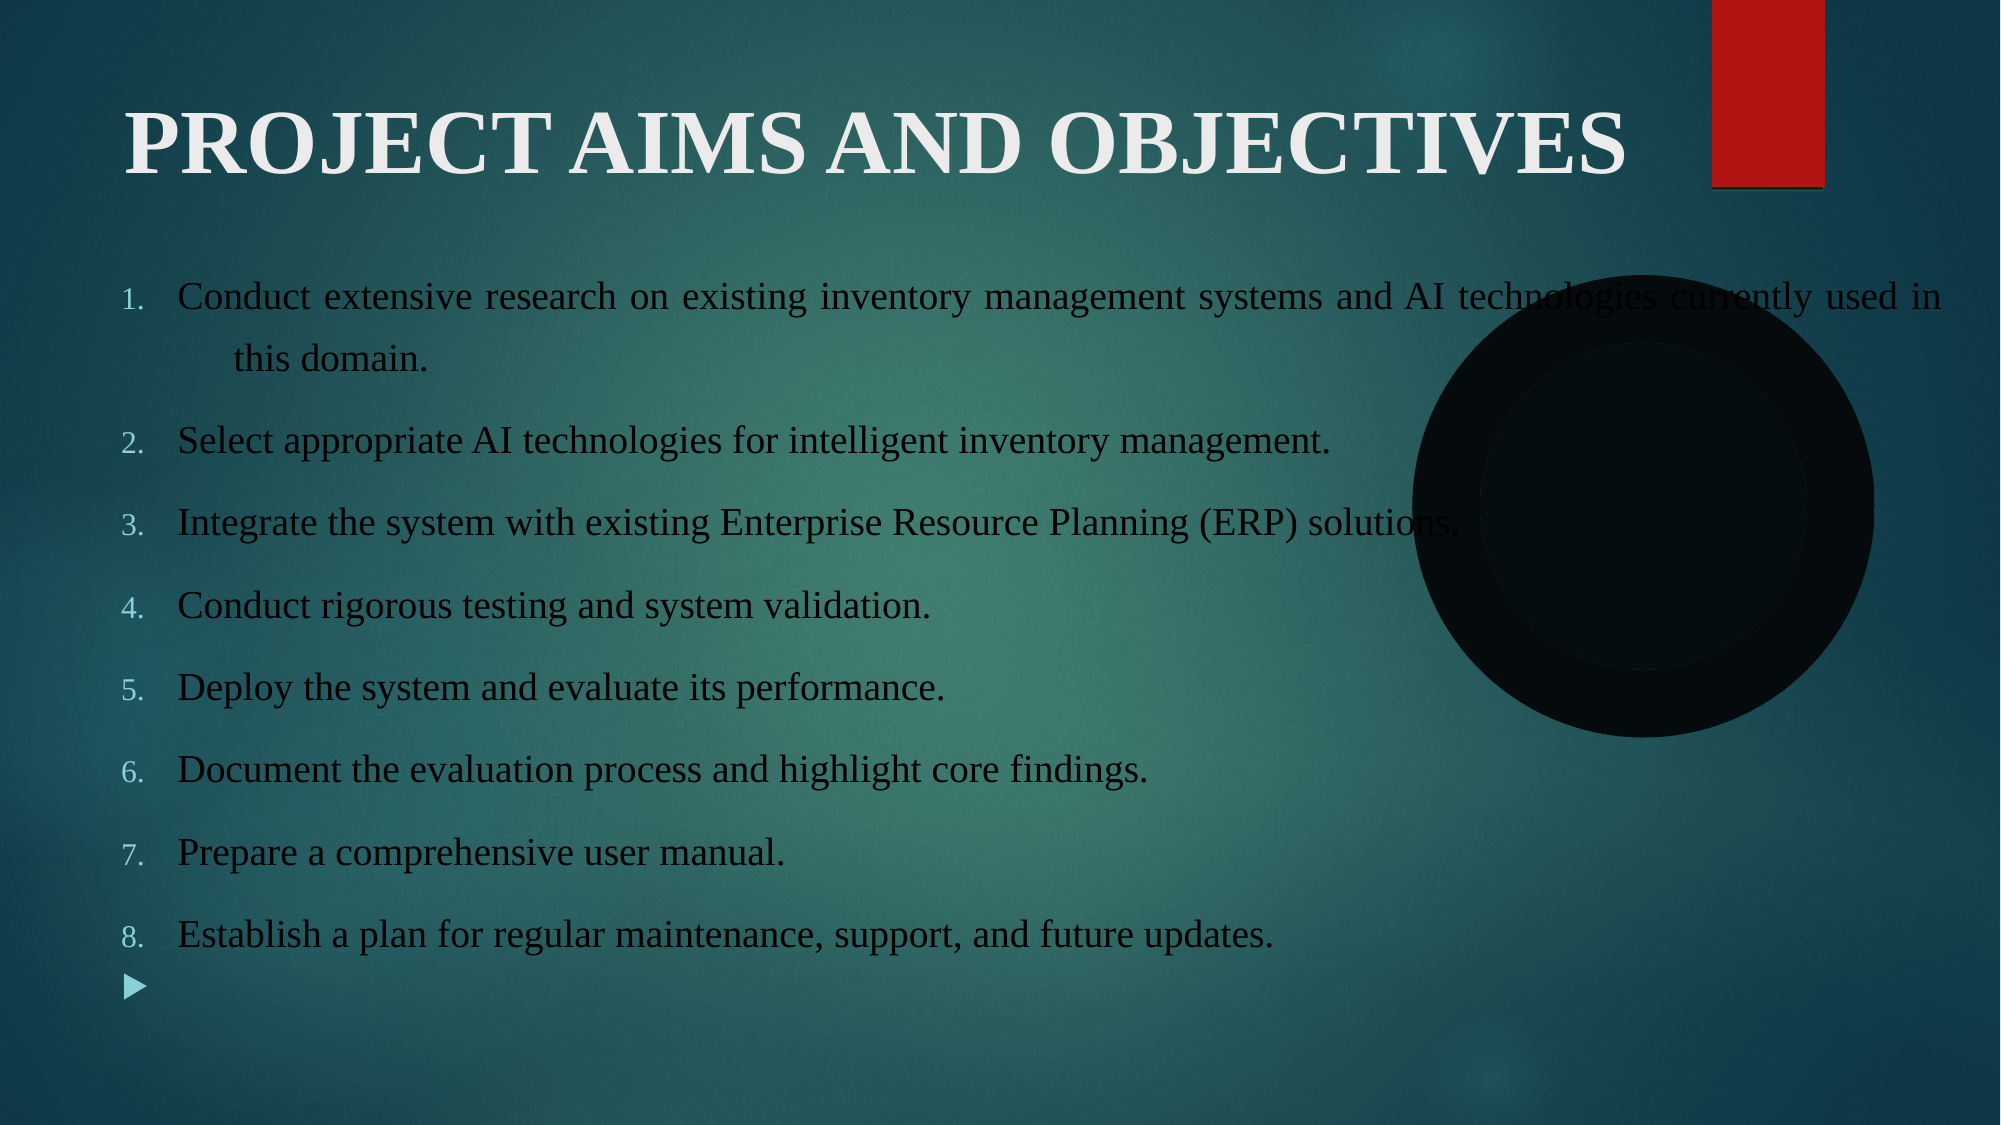

# PROJECT AIMS AND OBJECTIVES
Conduct extensive research on existing inventory management systems and AI technologies currently used in this domain.
Select appropriate AI technologies for intelligent inventory management.
Integrate the system with existing Enterprise Resource Planning (ERP) solutions.
Conduct rigorous testing and system validation.
Deploy the system and evaluate its performance.
Document the evaluation process and highlight core findings.
Prepare a comprehensive user manual.
Establish a plan for regular maintenance, support, and future updates.